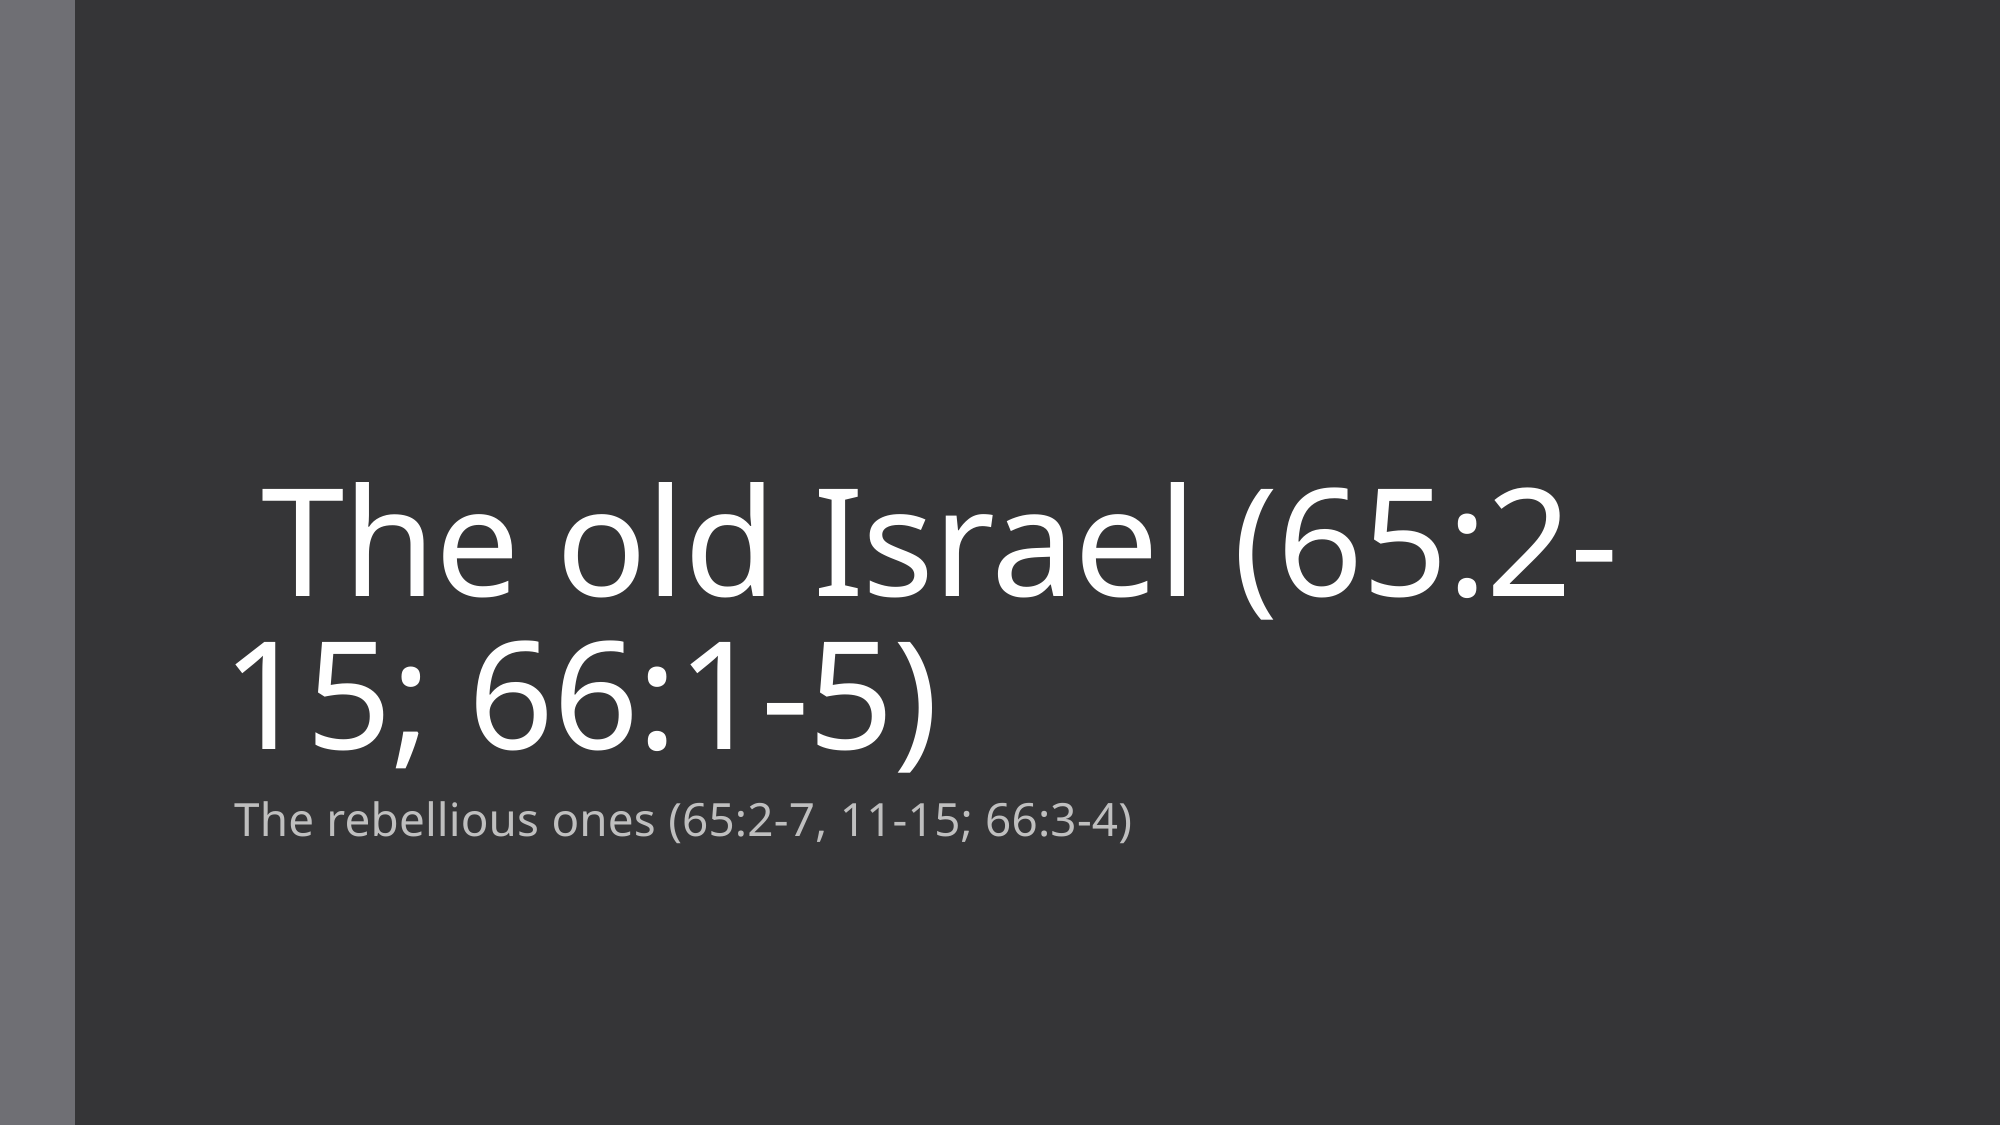

# The old Israel (65:2-15; 66:1-5)
 The rebellious ones (65:2-7, 11-15; 66:3-4)